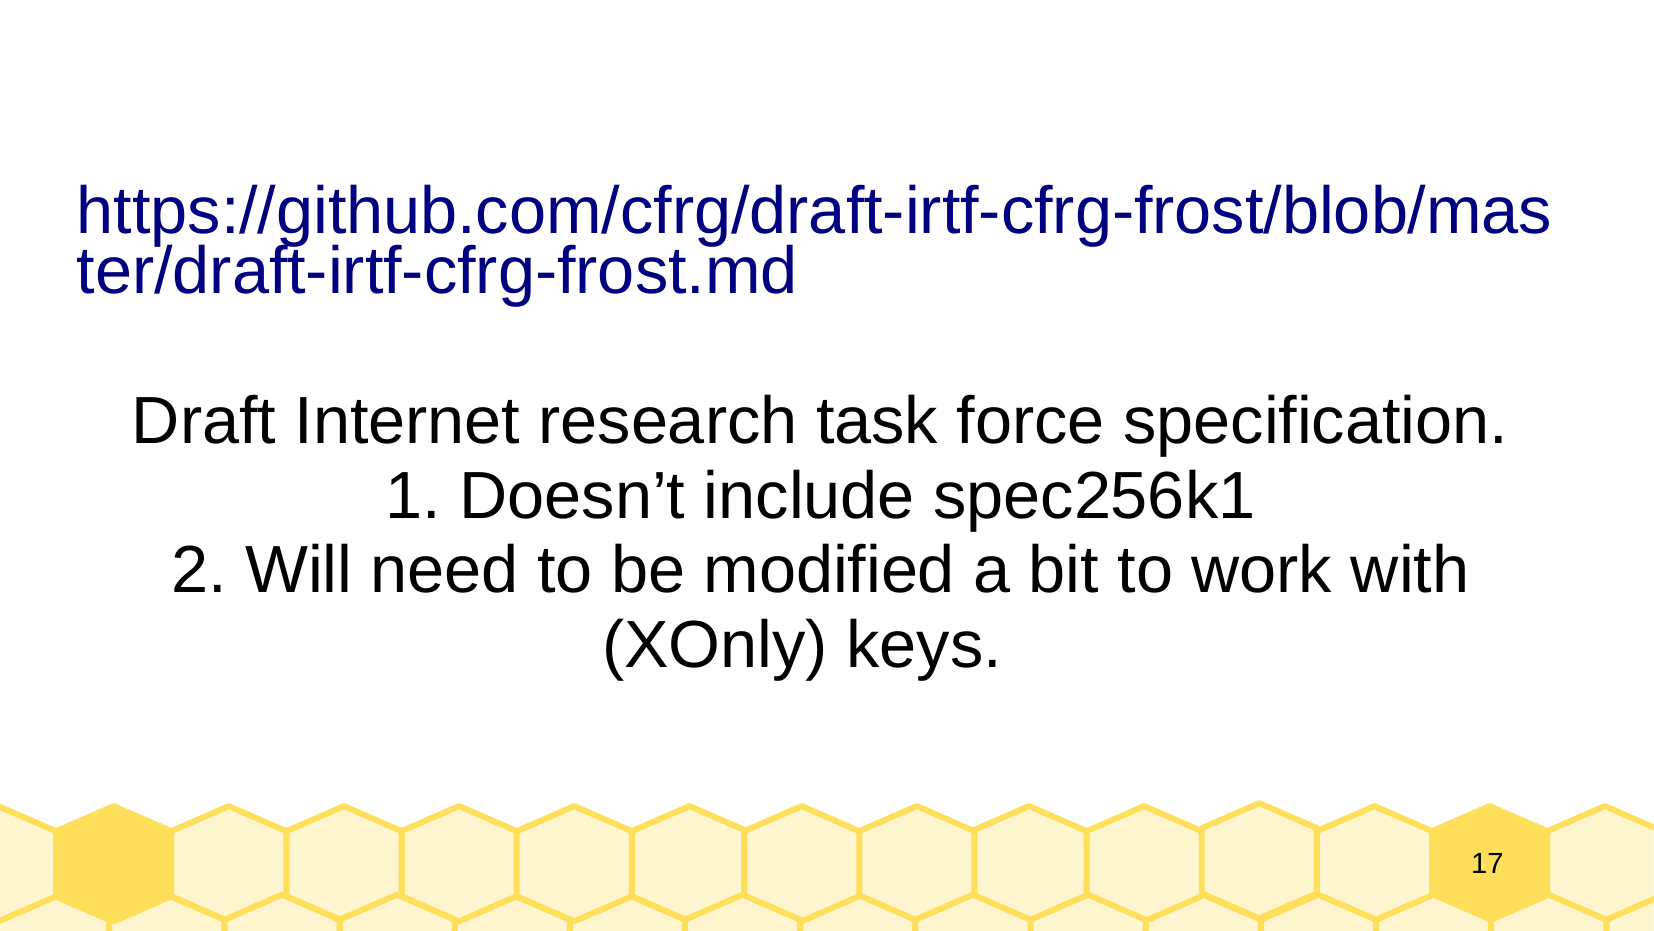

# https://github.com/cfrg/draft-irtf-cfrg-frost/blob/master/draft-irtf-cfrg-frost.md
Draft Internet research task force specification.
1. Doesn’t include spec256k1
2. Will need to be modified a bit to work with (XOnly) keys.